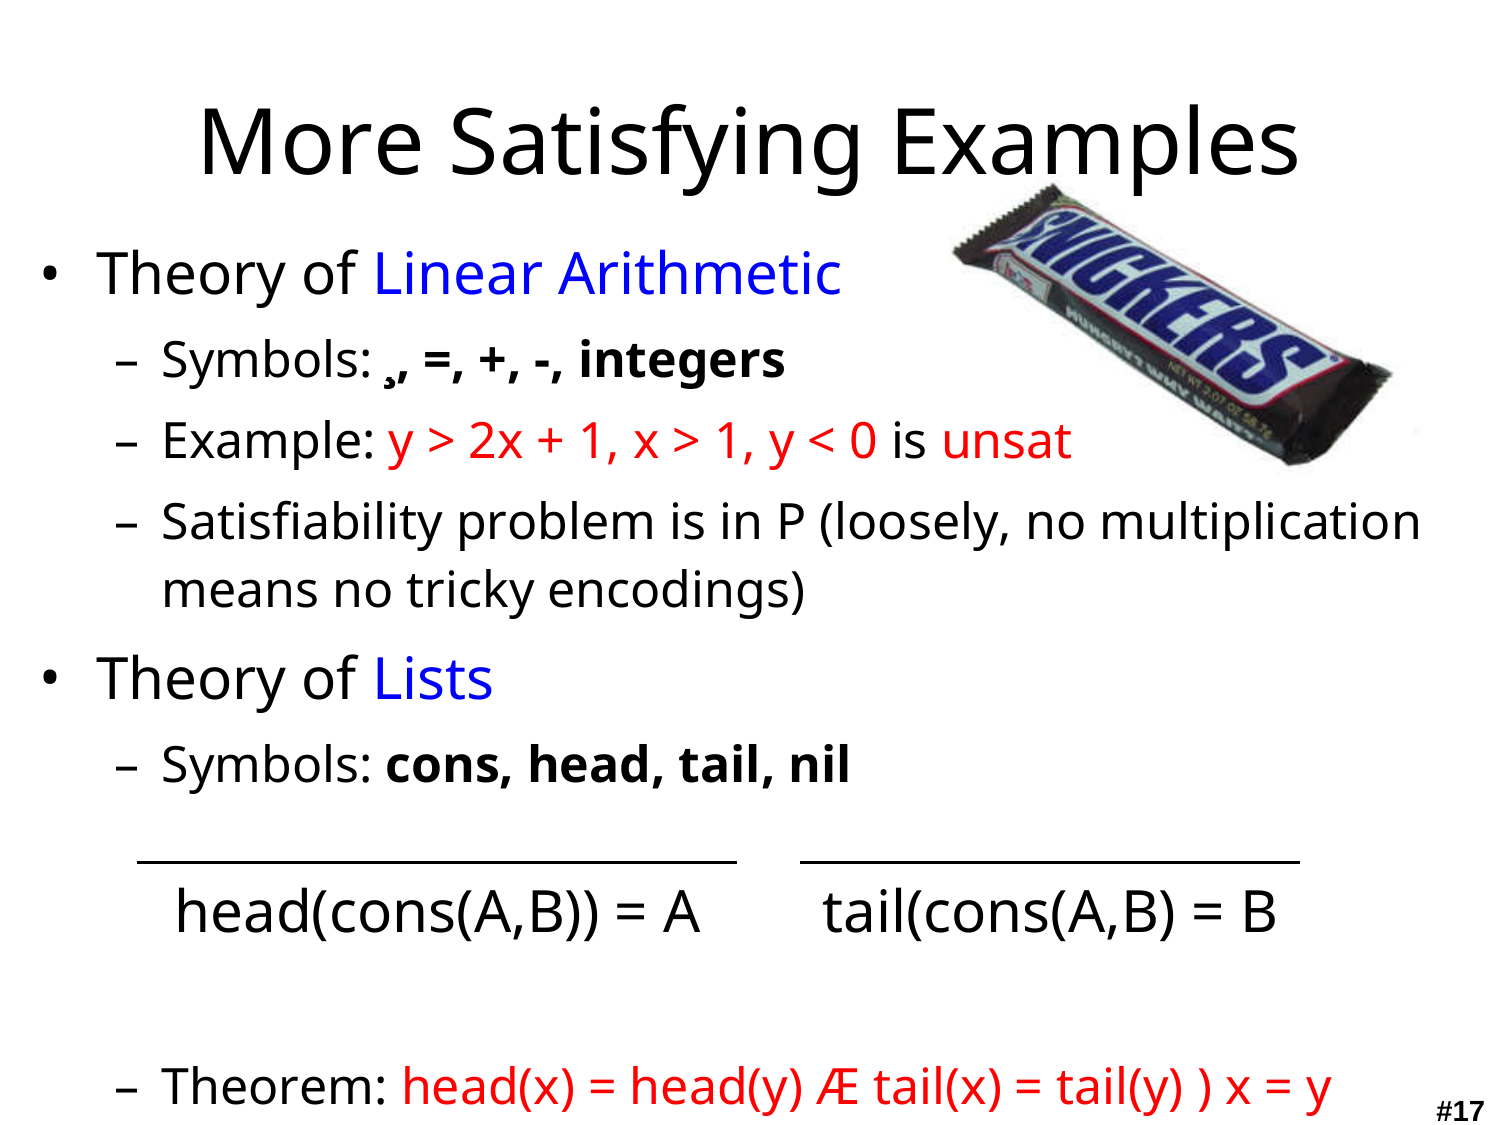

# More Satisfying Examples
Theory of Linear Arithmetic
Symbols: ¸, =, +, -, integers
Example: y > 2x + 1, x > 1, y < 0 is unsat
Satisfiability problem is in P (loosely, no multiplication means no tricky encodings)
Theory of Lists
Symbols: cons, head, tail, nil
Theorem: head(x) = head(y) Æ tail(x) = tail(y) ) x = y
head(cons(A,B)) = A
tail(cons(A,B) = B
17